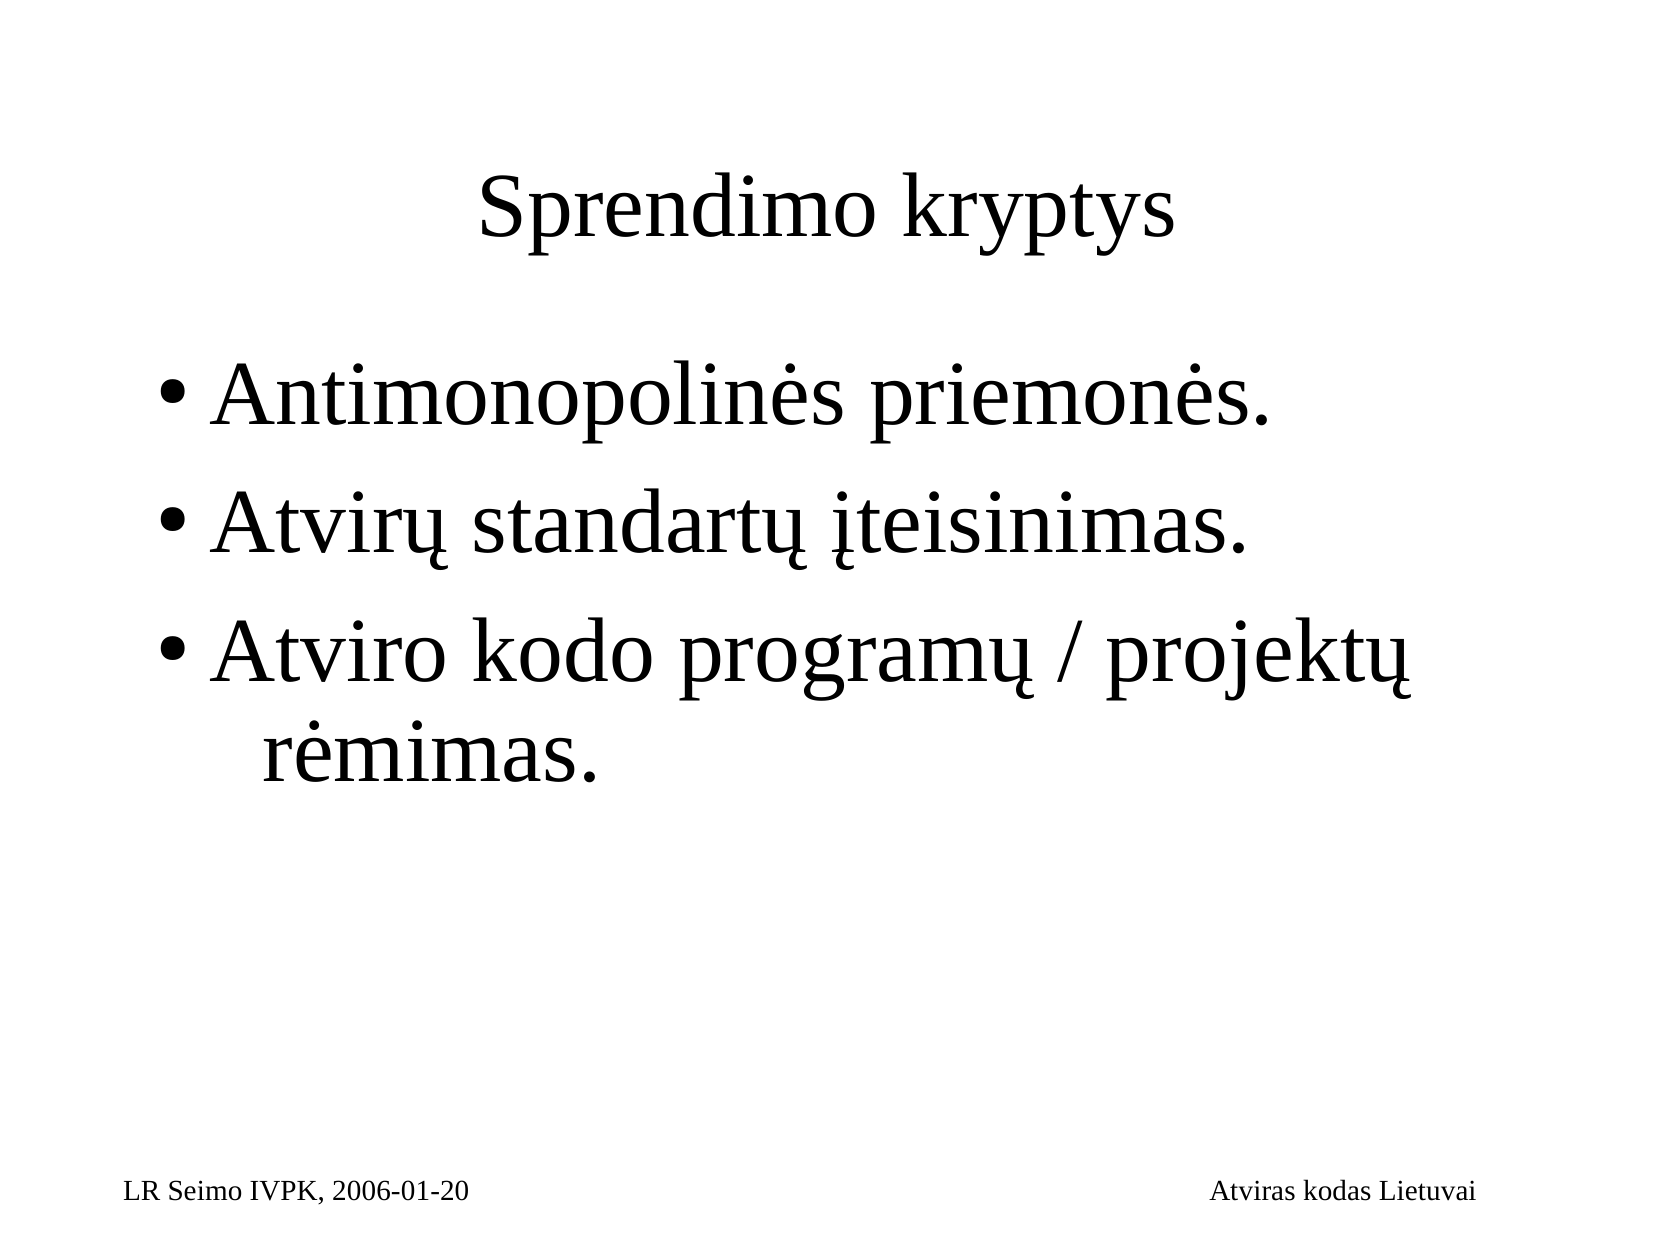

# Sprendimo kryptys
Antimonopolinės priemonės.
Atvirų standartų įteisinimas.
Atviro kodo programų / projektų rėmimas.